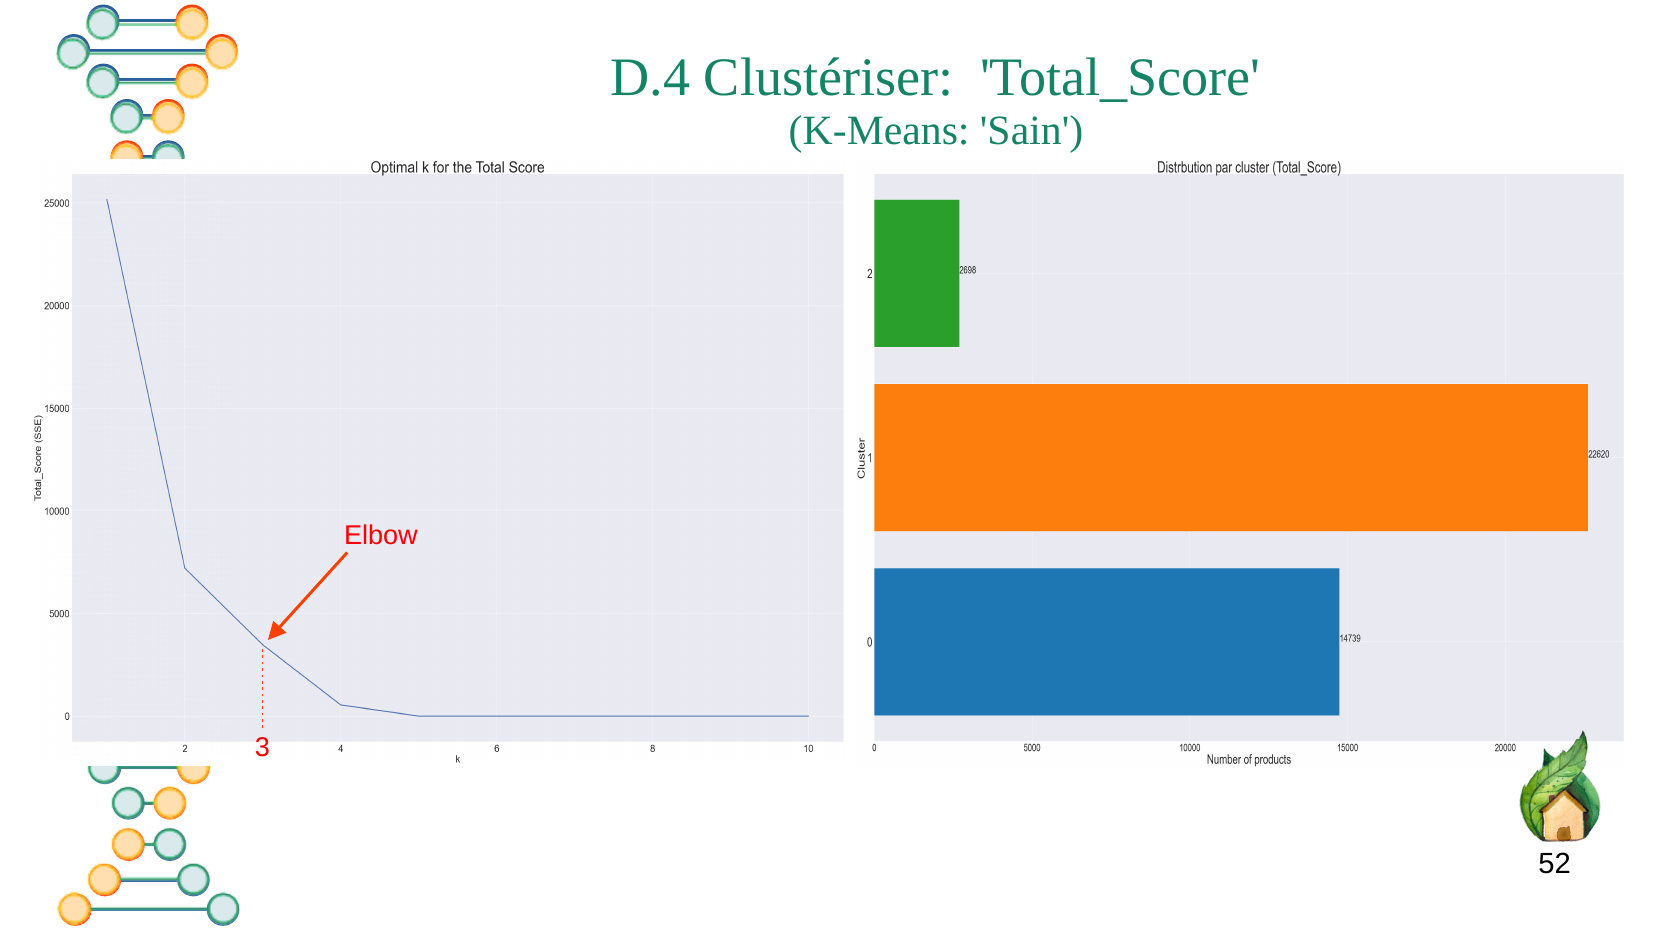

# D.4 Clustériser: 'Total_Score' (K-Means: 'Sain')
Elbow
3
52